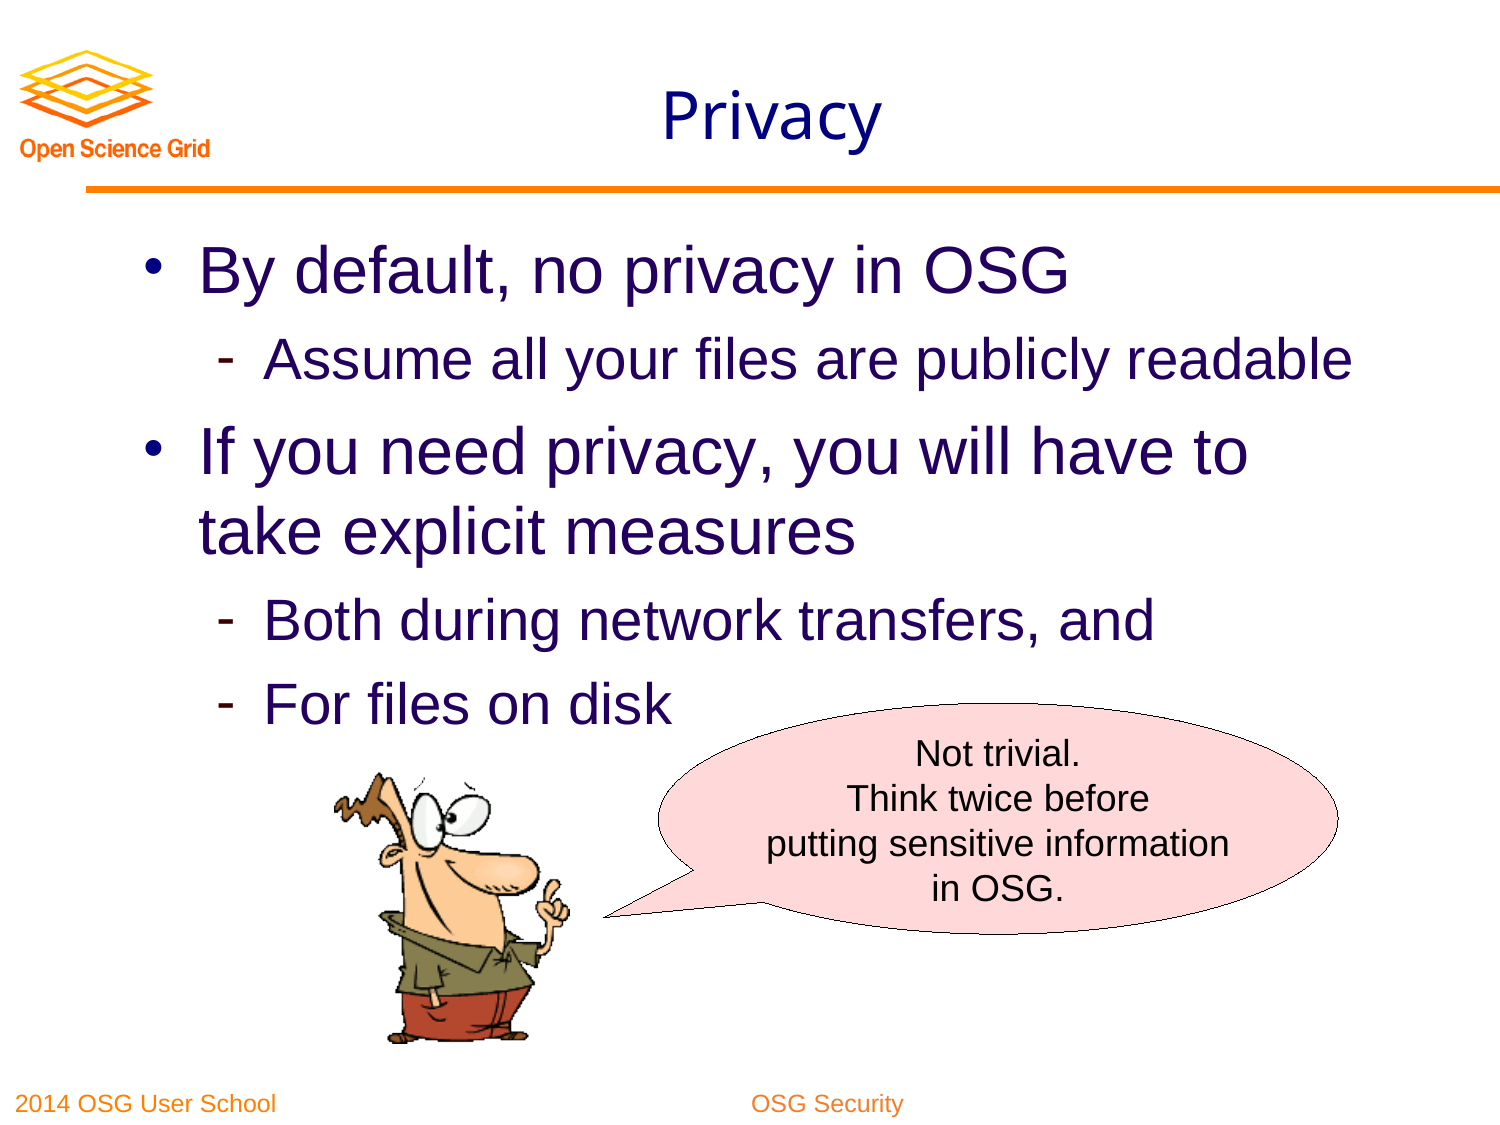

# Privacy
By default, no privacy in OSG
Assume all your files are publicly readable
If you need privacy, you will have to take explicit measures
Both during network transfers, and
For files on disk
Not trivial.
Think twice before
putting sensitive information
in OSG.